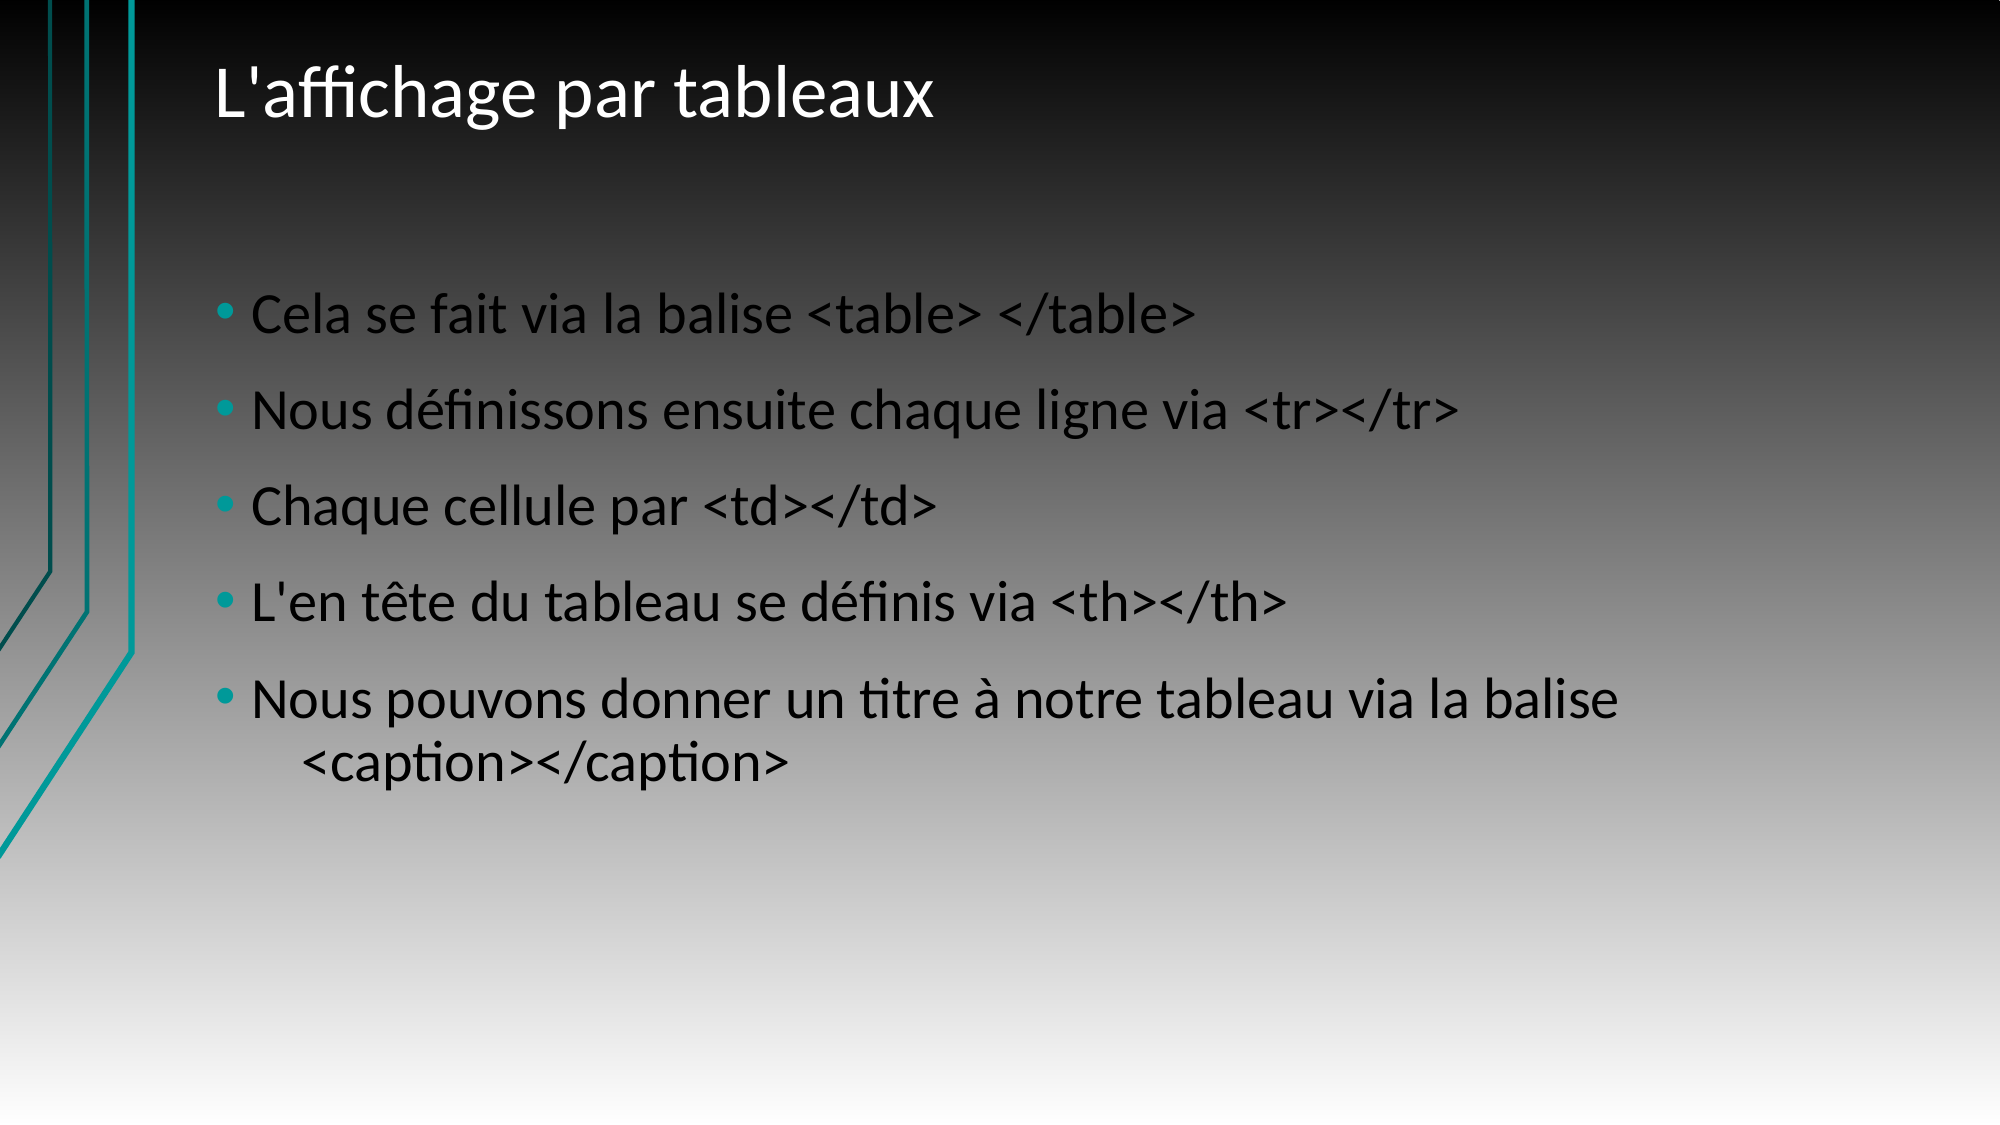

# L'affichage par tableaux
Cela se fait via la balise <table> </table>
Nous définissons ensuite chaque ligne via <tr></tr>
Chaque cellule par <td></td>
L'en tête du tableau se définis via <th></th>
Nous pouvons donner un titre à notre tableau via la balise <caption></caption>